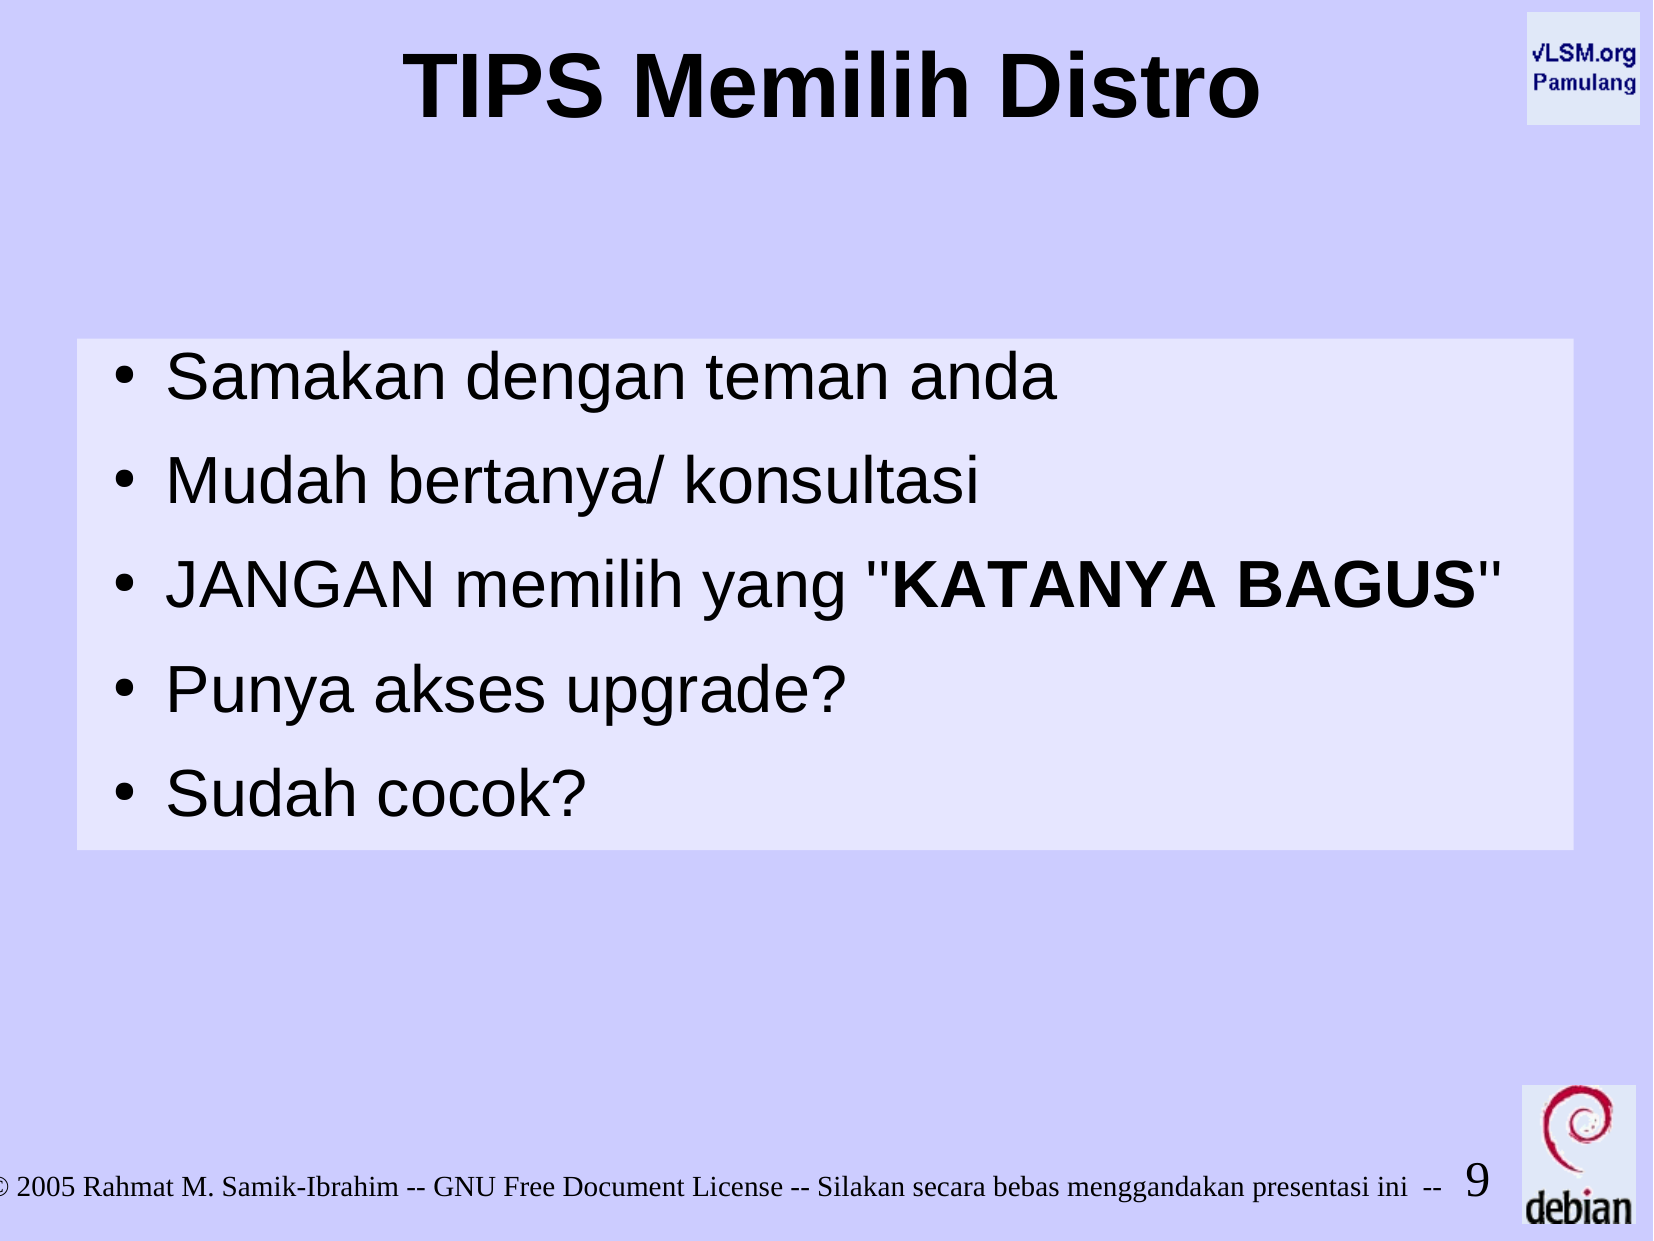

# TIPS Memilih Distro
Samakan dengan teman anda
Mudah bertanya/ konsultasi
JANGAN memilih yang ''KATANYA BAGUS''
Punya akses upgrade?
Sudah cocok?